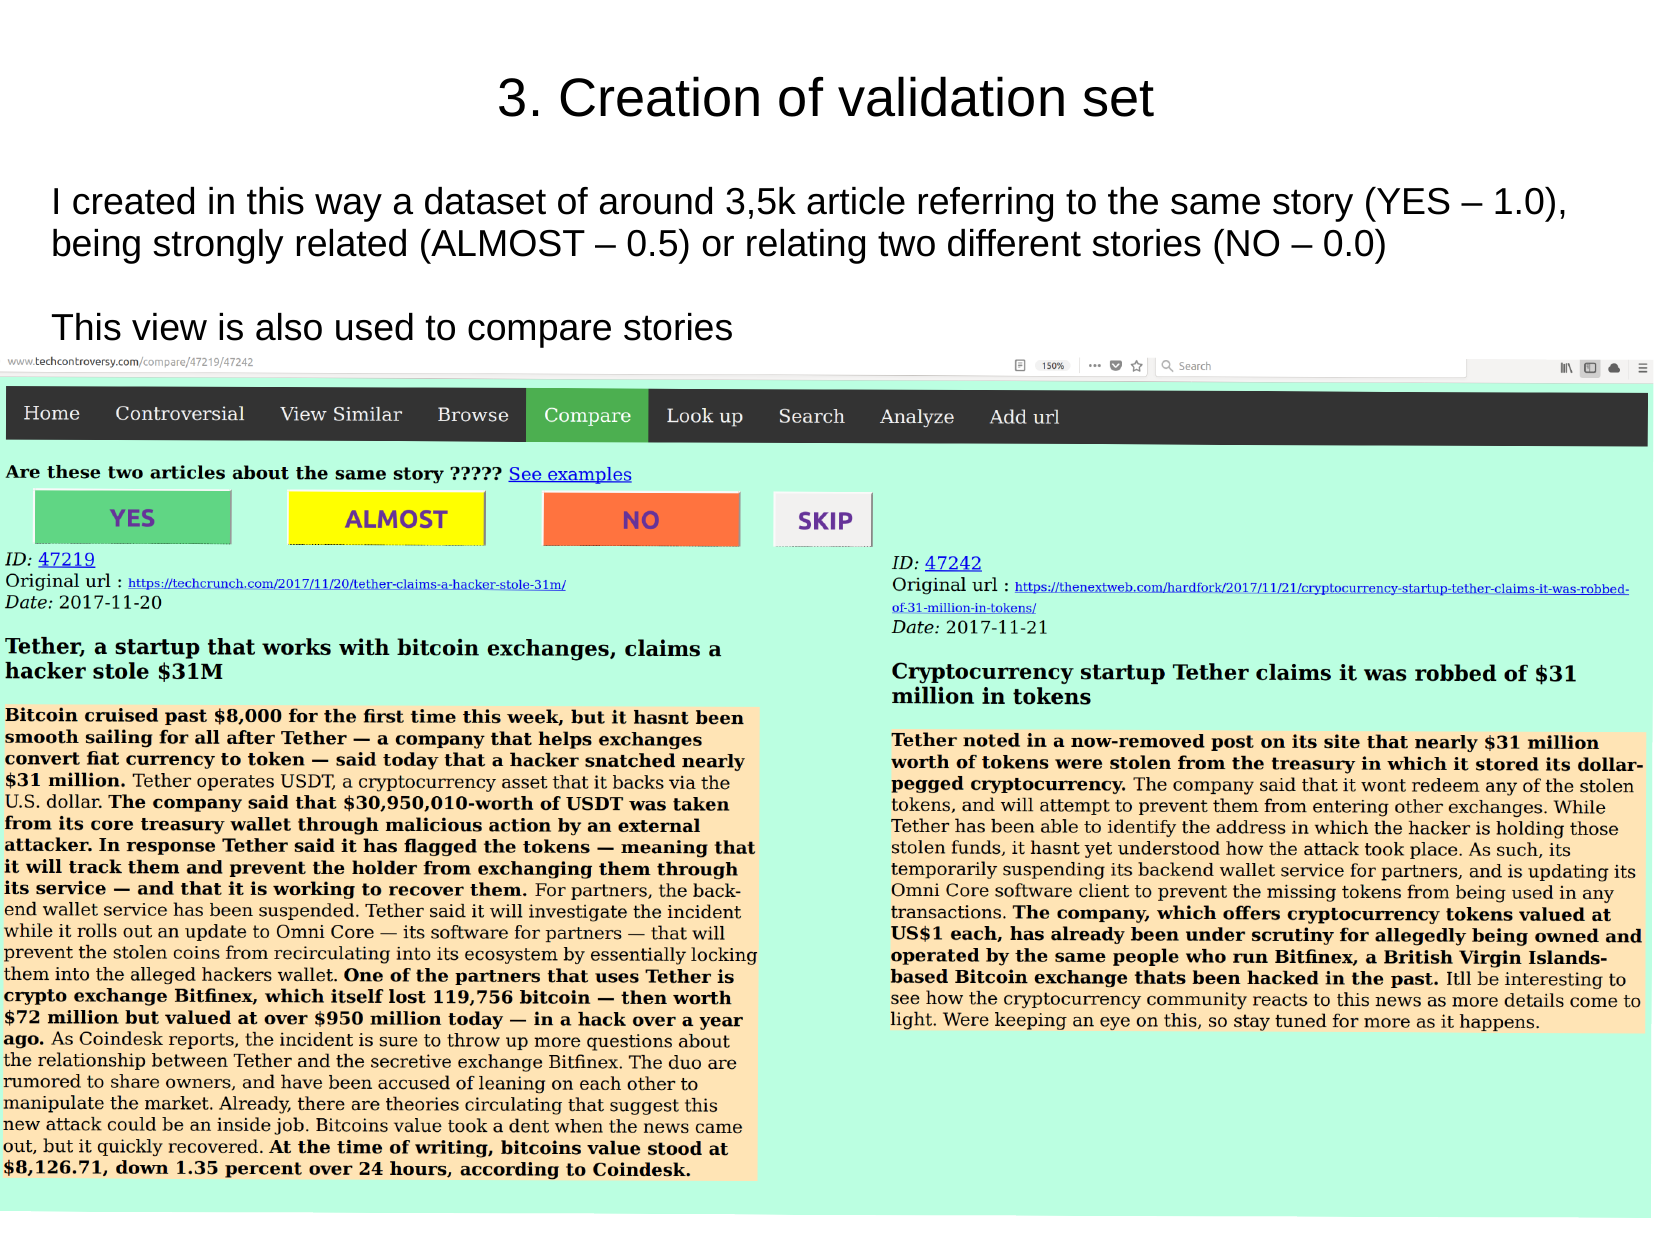

# 3. Creation of validation set
I created in this way a dataset of around 3,5k article referring to the same story (YES – 1.0),
being strongly related (ALMOST – 0.5) or relating two different stories (NO – 0.0)
This view is also used to compare stories